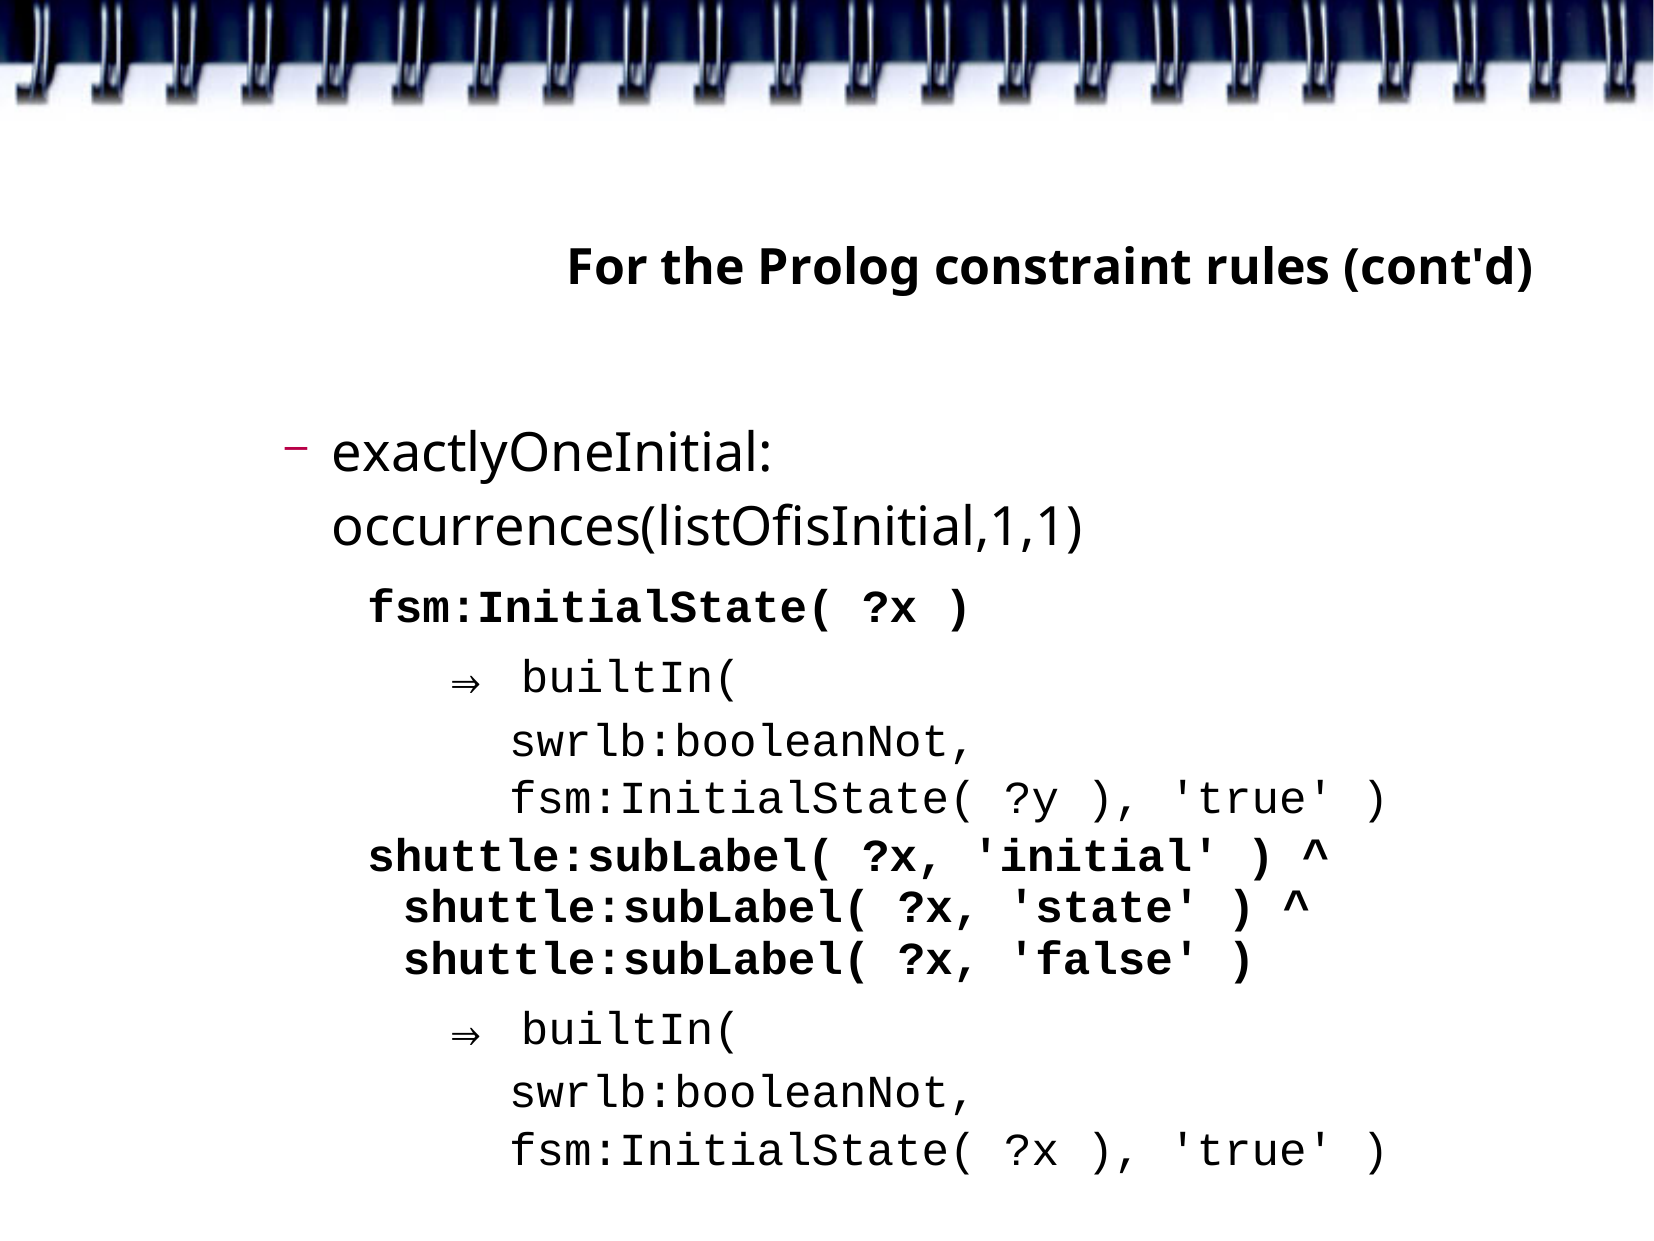

For the Prolog constraint rules (cont'd)
# exactlyOneInitial: occurrences(listOfisInitial,1,1)
fsm:InitialState( ?x )
⇒ builtIn(
swrlb:booleanNot,
fsm:InitialState( ?y ), 'true' )
shuttle:subLabel( ?x, 'initial' ) ^ shuttle:subLabel( ?x, 'state' ) ^ shuttle:subLabel( ?x, 'false' )
⇒ builtIn(
swrlb:booleanNot,
fsm:InitialState( ?x ), 'true' )